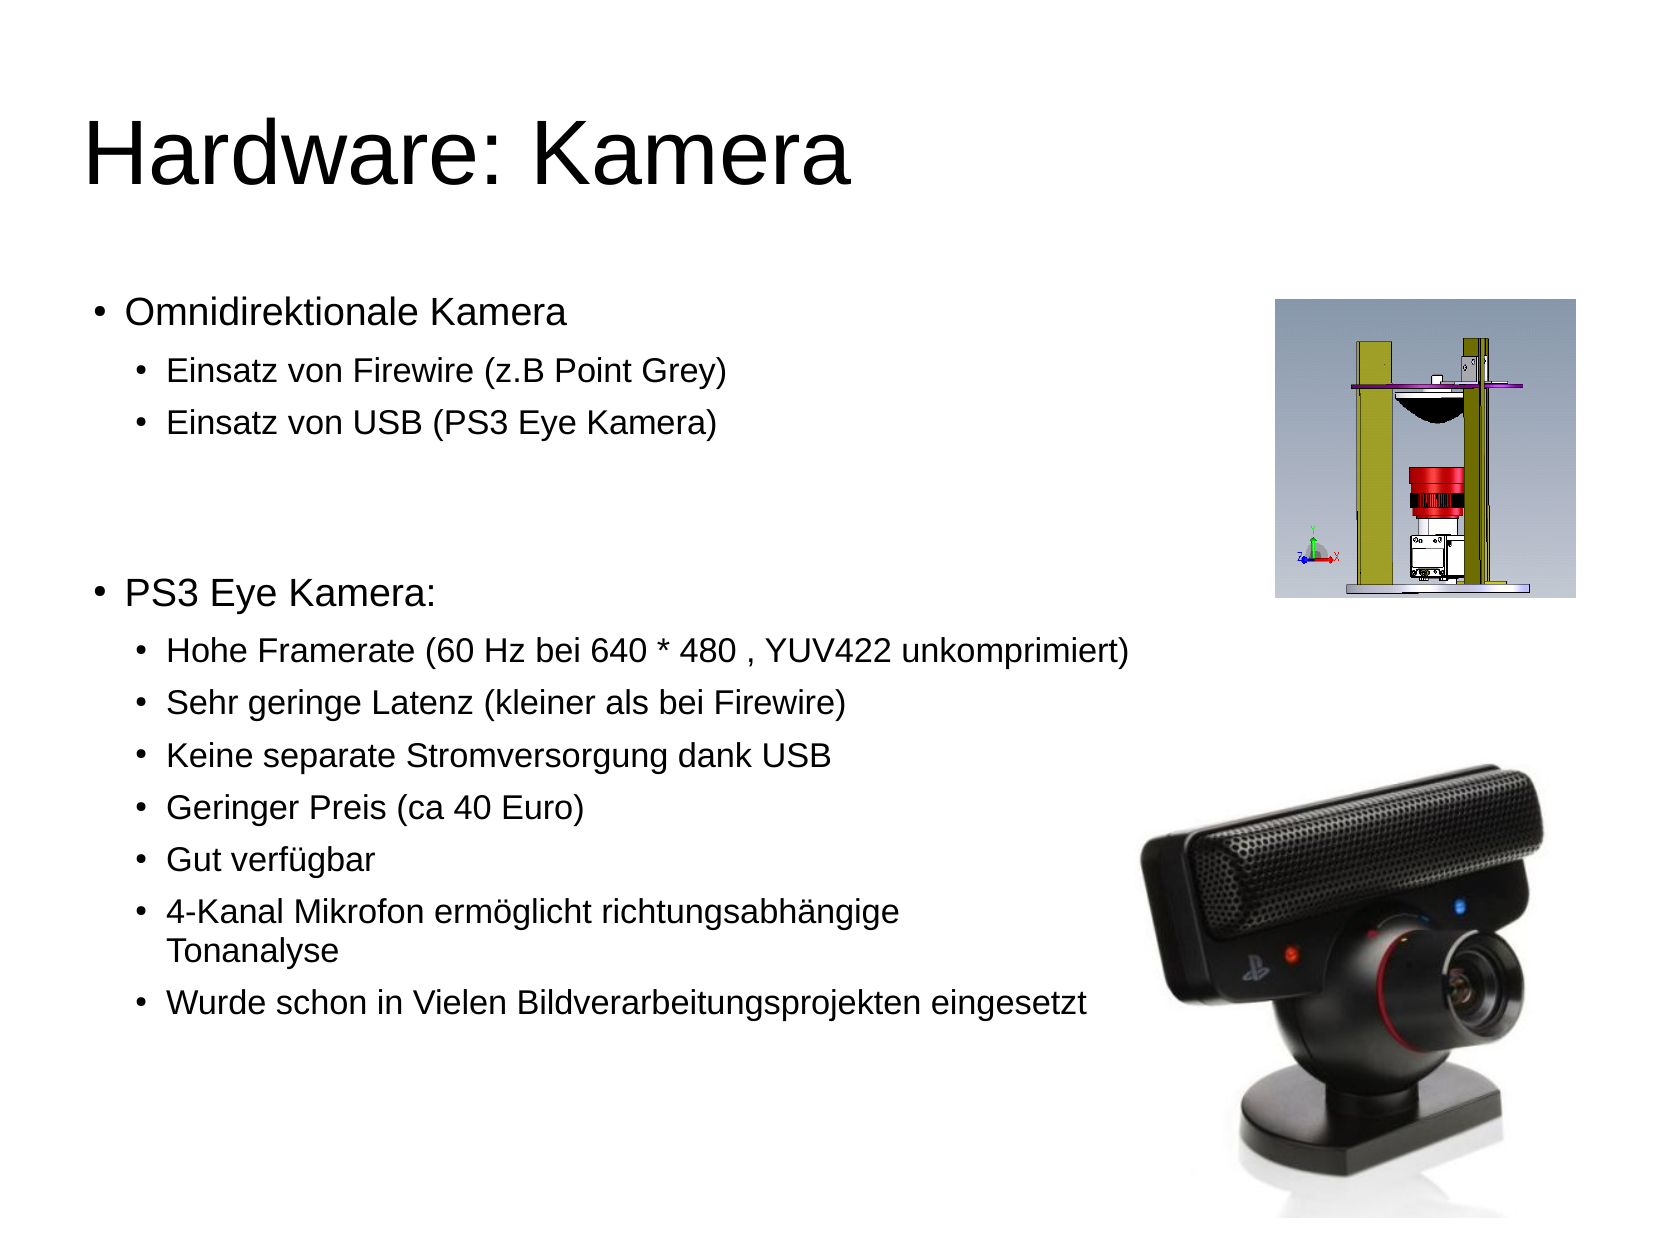

# Hardware: Kamera
Omnidirektionale Kamera
Einsatz von Firewire (z.B Point Grey)
Einsatz von USB (PS3 Eye Kamera)
PS3 Eye Kamera:
Hohe Framerate (60 Hz bei 640 * 480 , YUV422 unkomprimiert)
Sehr geringe Latenz (kleiner als bei Firewire)
Keine separate Stromversorgung dank USB
Geringer Preis (ca 40 Euro)
Gut verfügbar
4-Kanal Mikrofon ermöglicht richtungsabhängige
Tonanalyse
Wurde schon in Vielen Bildverarbeitungsprojekten eingesetzt